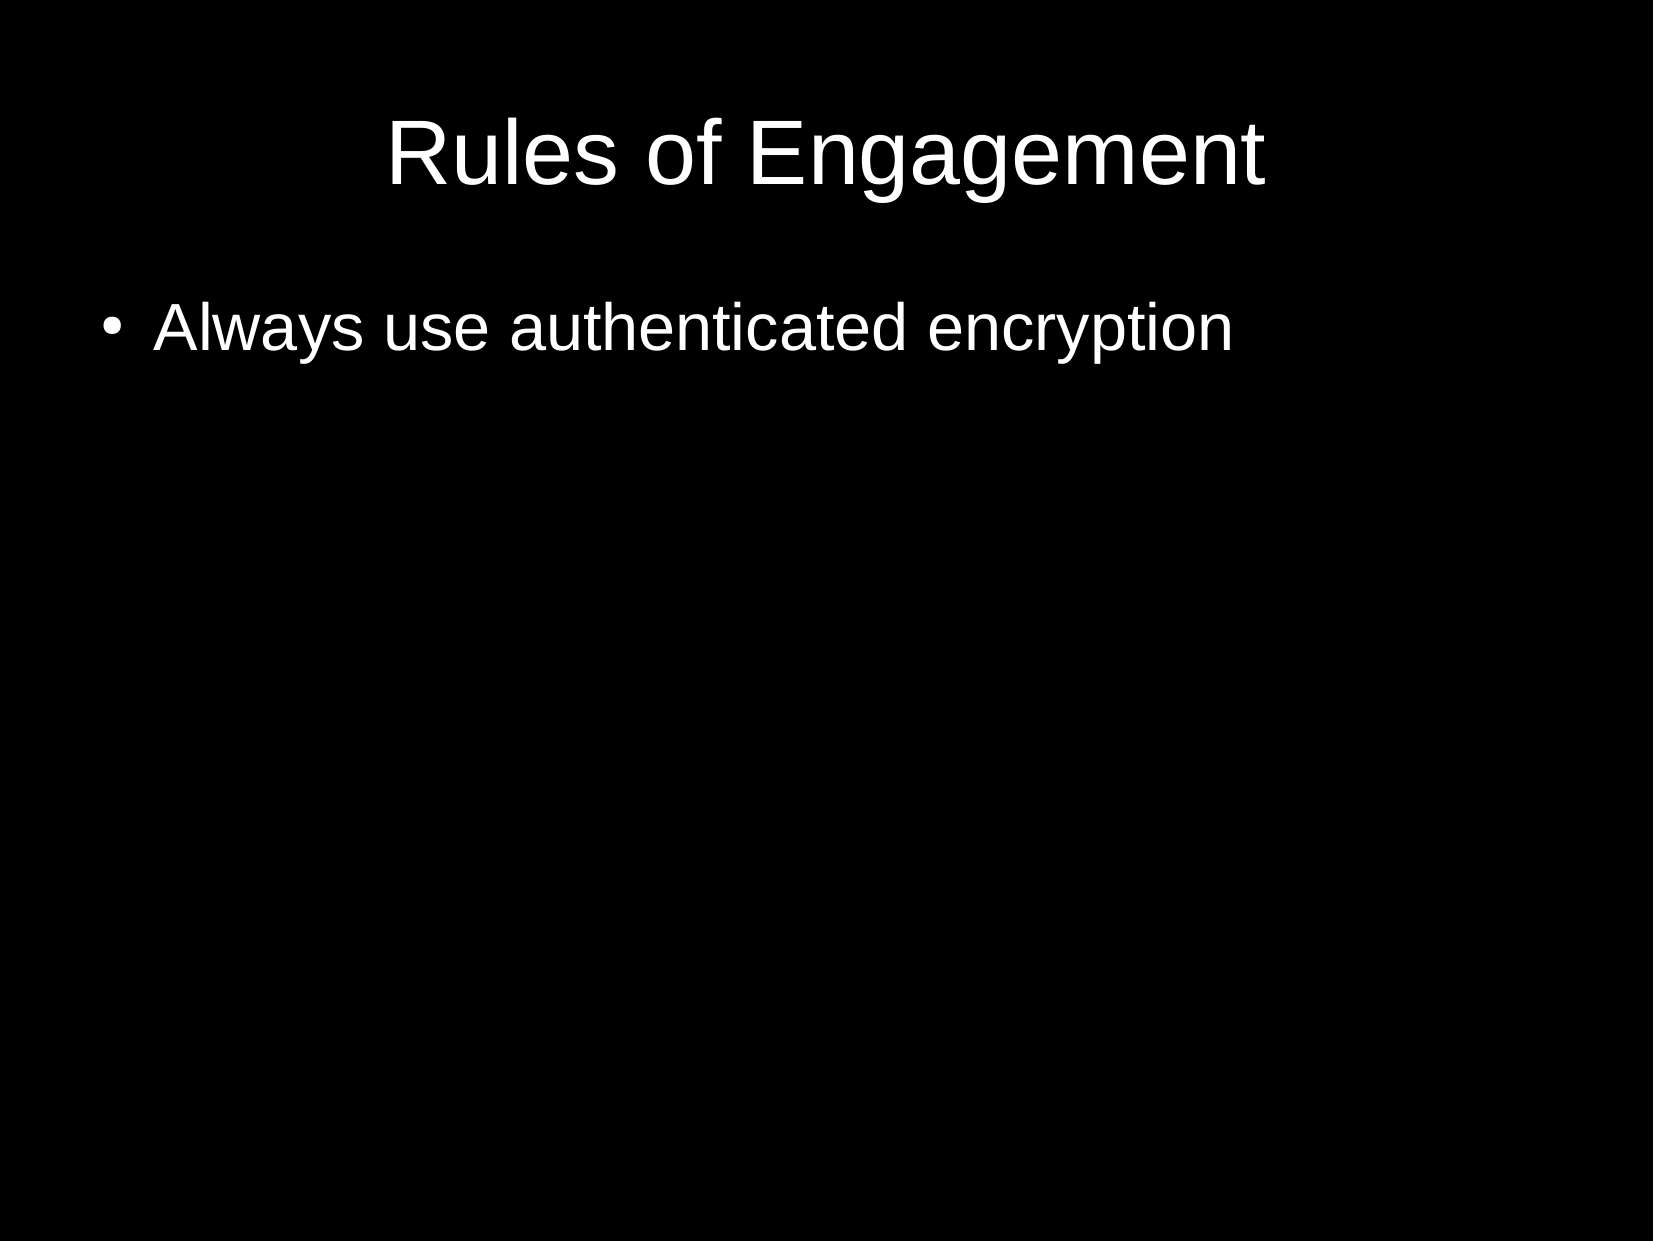

# Rules of Engagement
Always use authenticated encryption